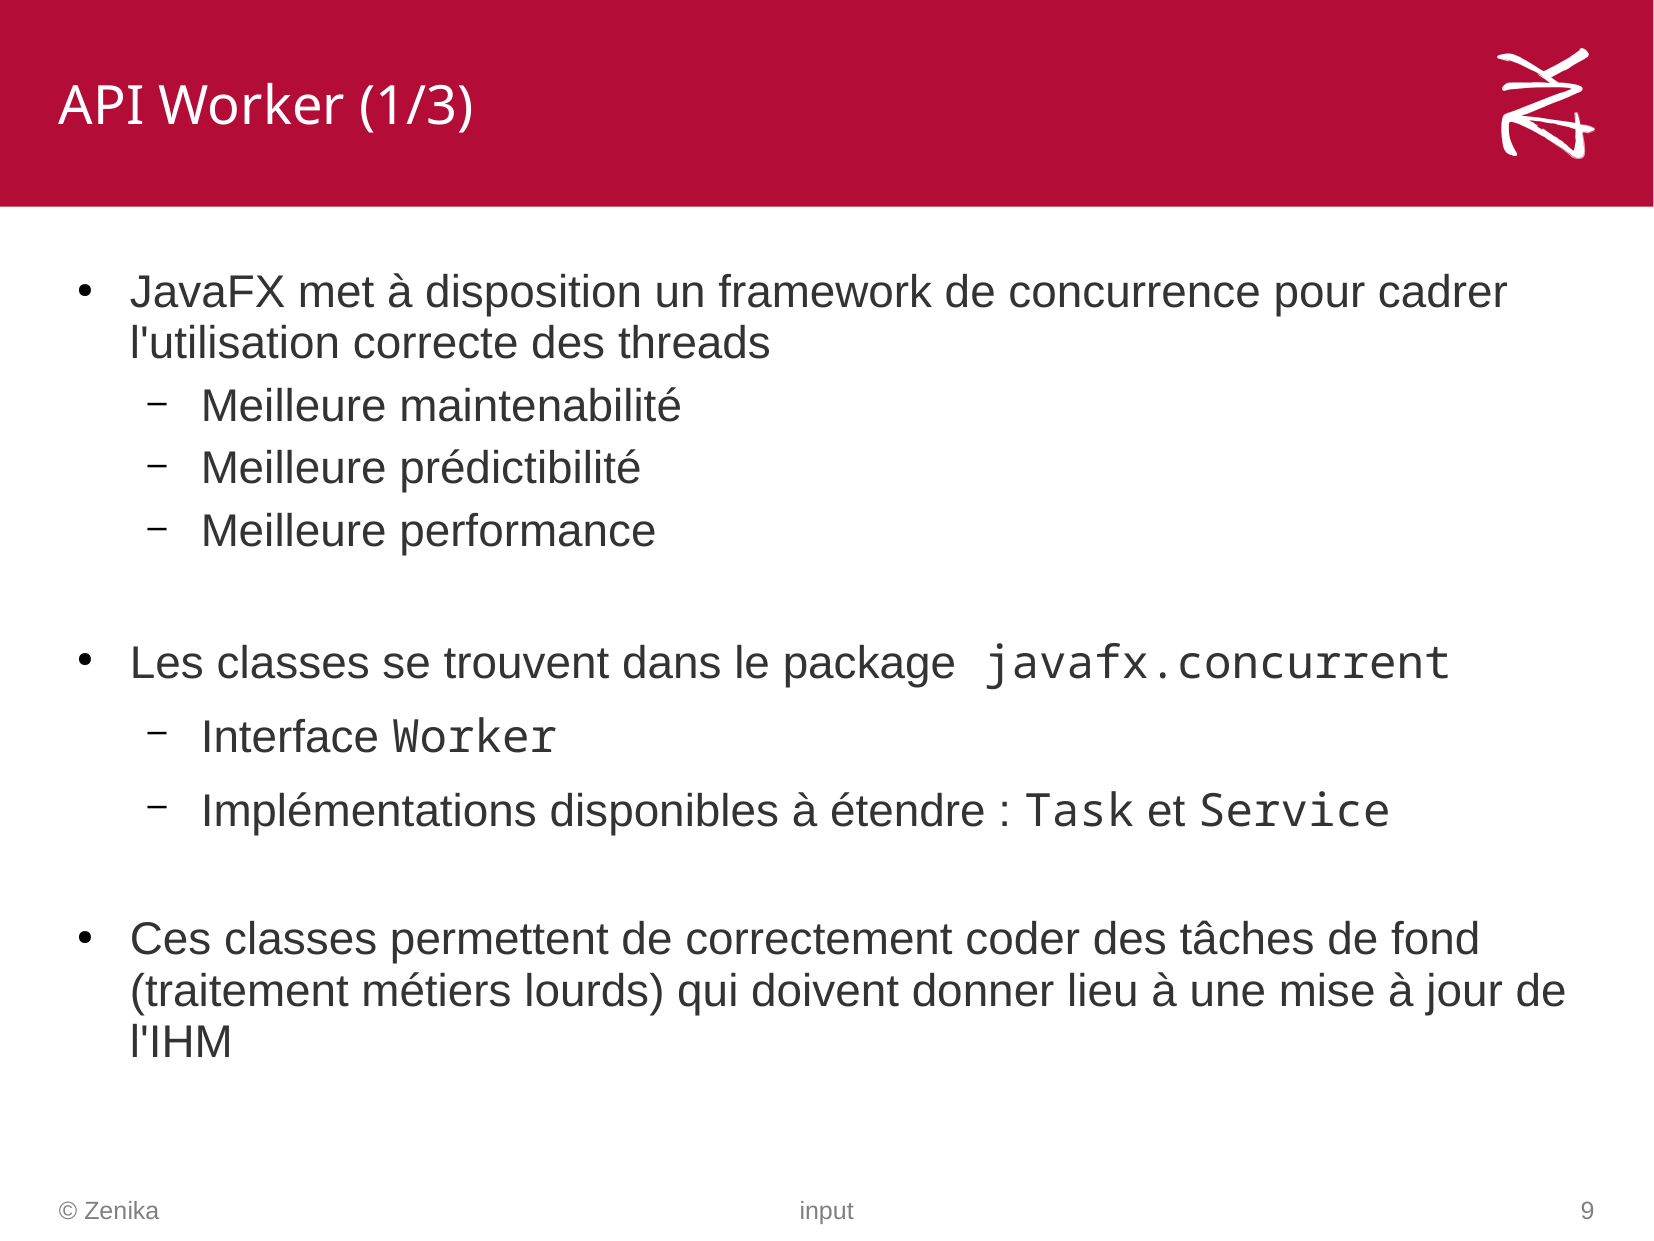

# API Worker (1/3)
JavaFX met à disposition un framework de concurrence pour cadrer l'utilisation correcte des threads
Meilleure maintenabilité
Meilleure prédictibilité
Meilleure performance
Les classes se trouvent dans le package javafx.concurrent
Interface Worker
Implémentations disponibles à étendre : Task et Service
Ces classes permettent de correctement coder des tâches de fond (traitement métiers lourds) qui doivent donner lieu à une mise à jour de l'IHM